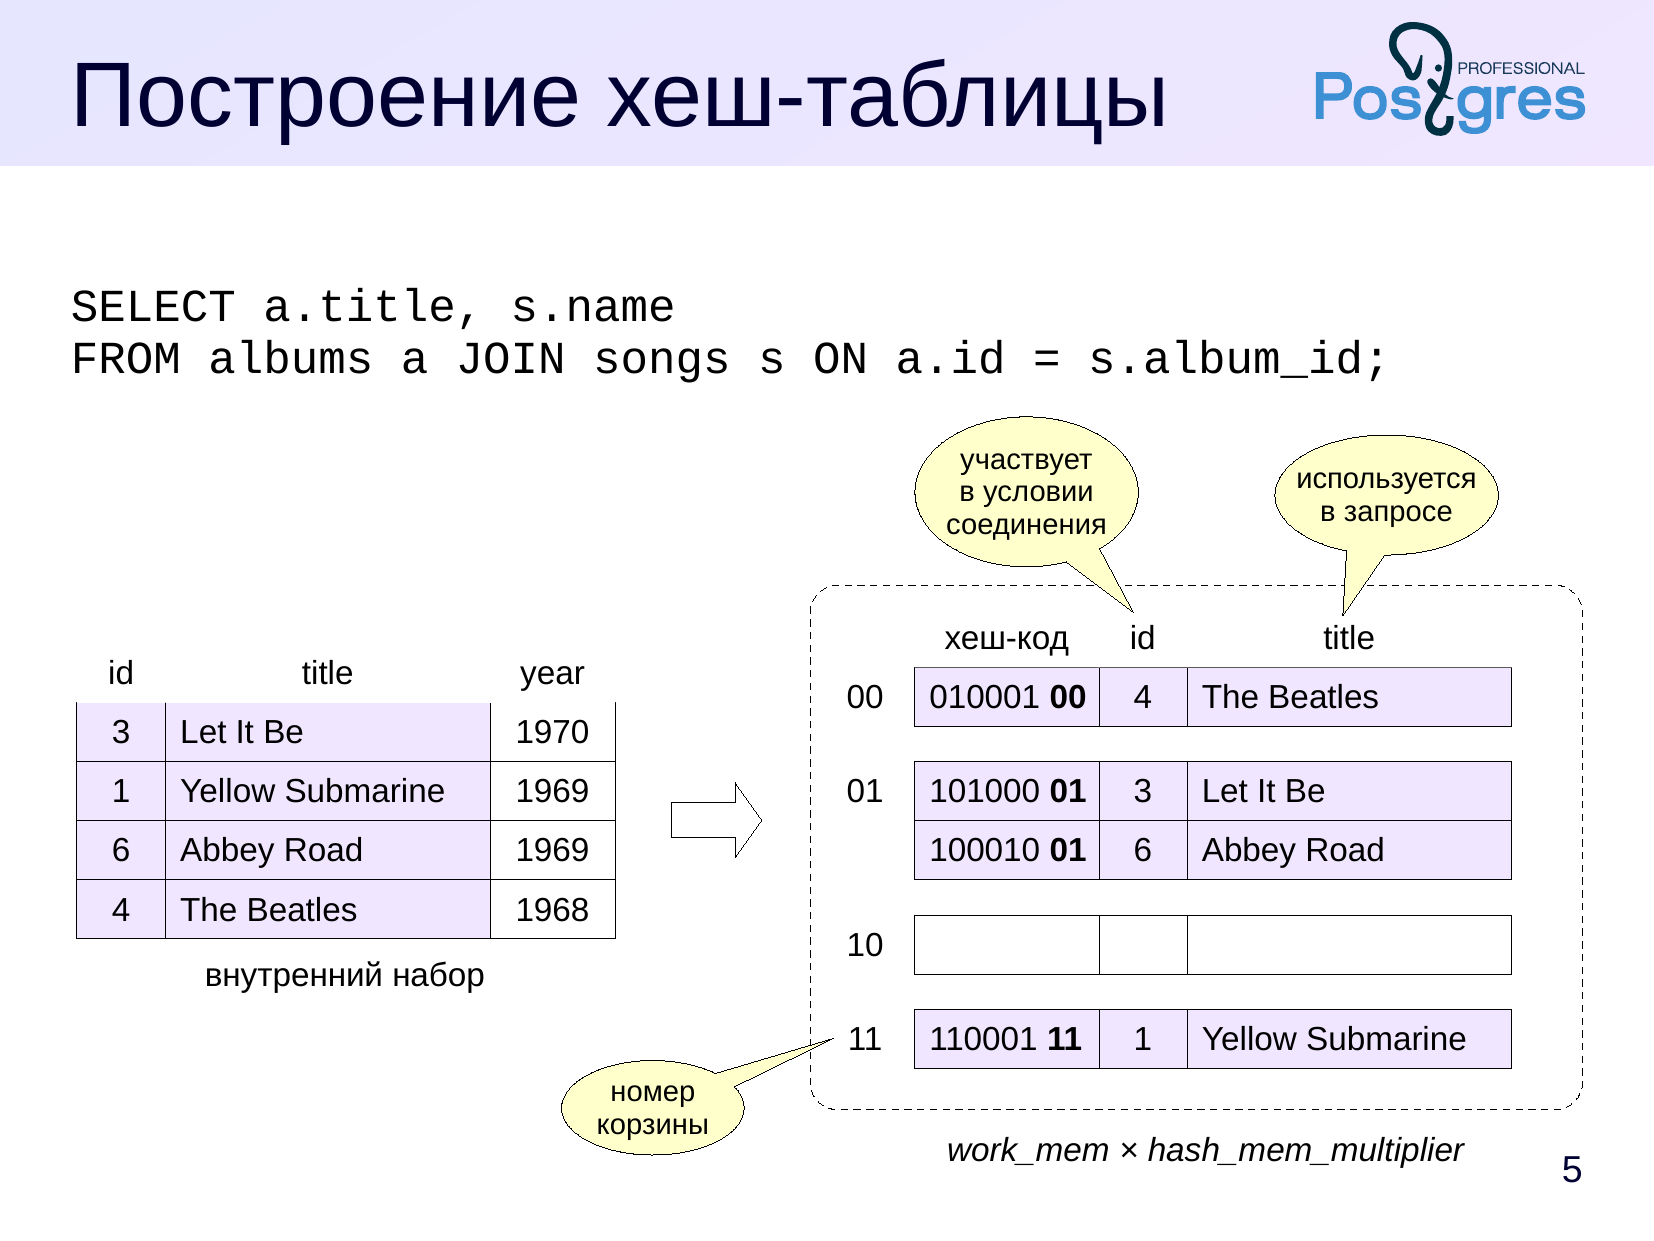

Построение хеш-таблицы
# SELECT a.title, s.name FROM albums a JOIN songs s ON a.id = s.album_id;
участвует
в условии
соединения
используется
в запросе
хеш-код
id
title
id
title
year
00
010001 00
4
The Beatles
3
Let It Be
1970
1
Yellow Submarine
1969
01
101000 01
3
Let It Be
6
Abbey Road
1969
100010 01
6
Abbey Road
4
The Beatles
1968
10
внутренний набор
11
110001 11
1
Yellow Submarine
номер
корзины
work_mem × hash_mem_multiplier